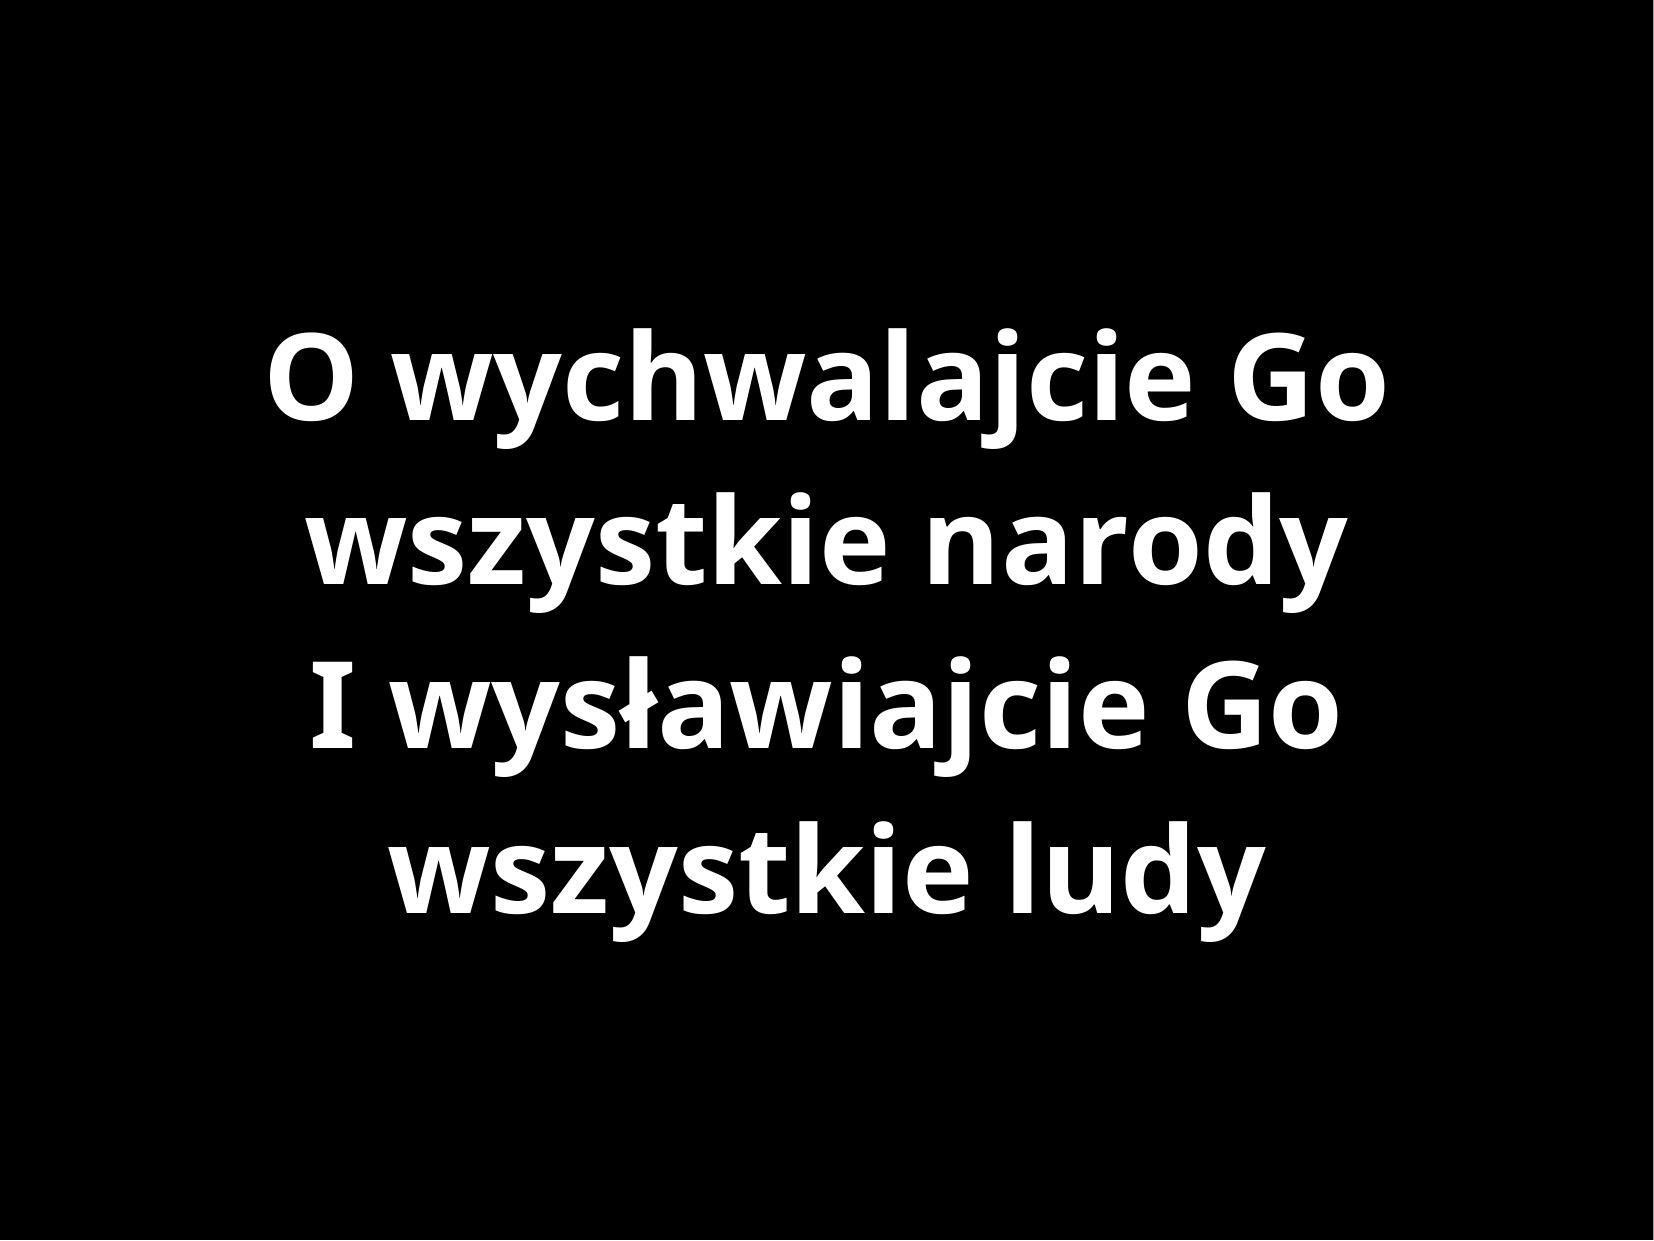

# O wychwalajcie Go wszystkie narody I wysławiajcie Go wszystkie ludy